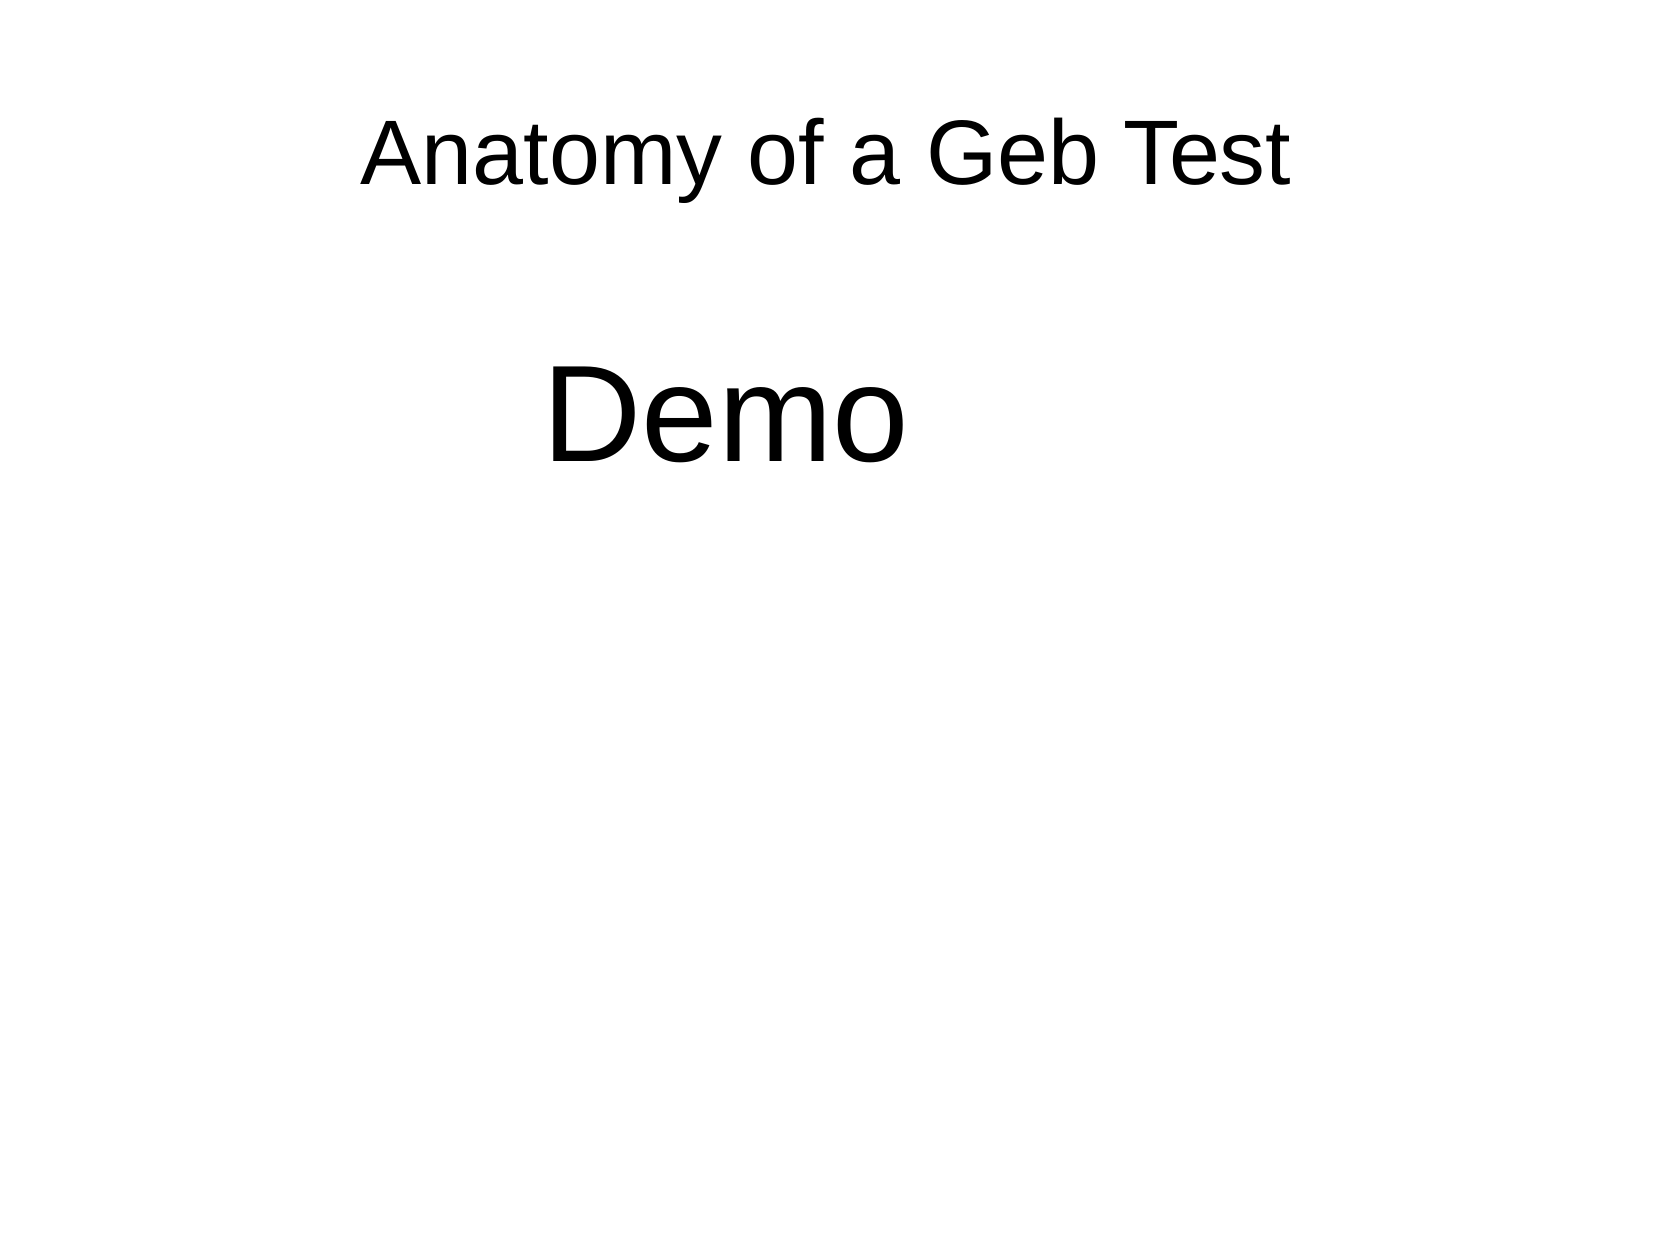

# Anatomy of a Geb Test
 Demo